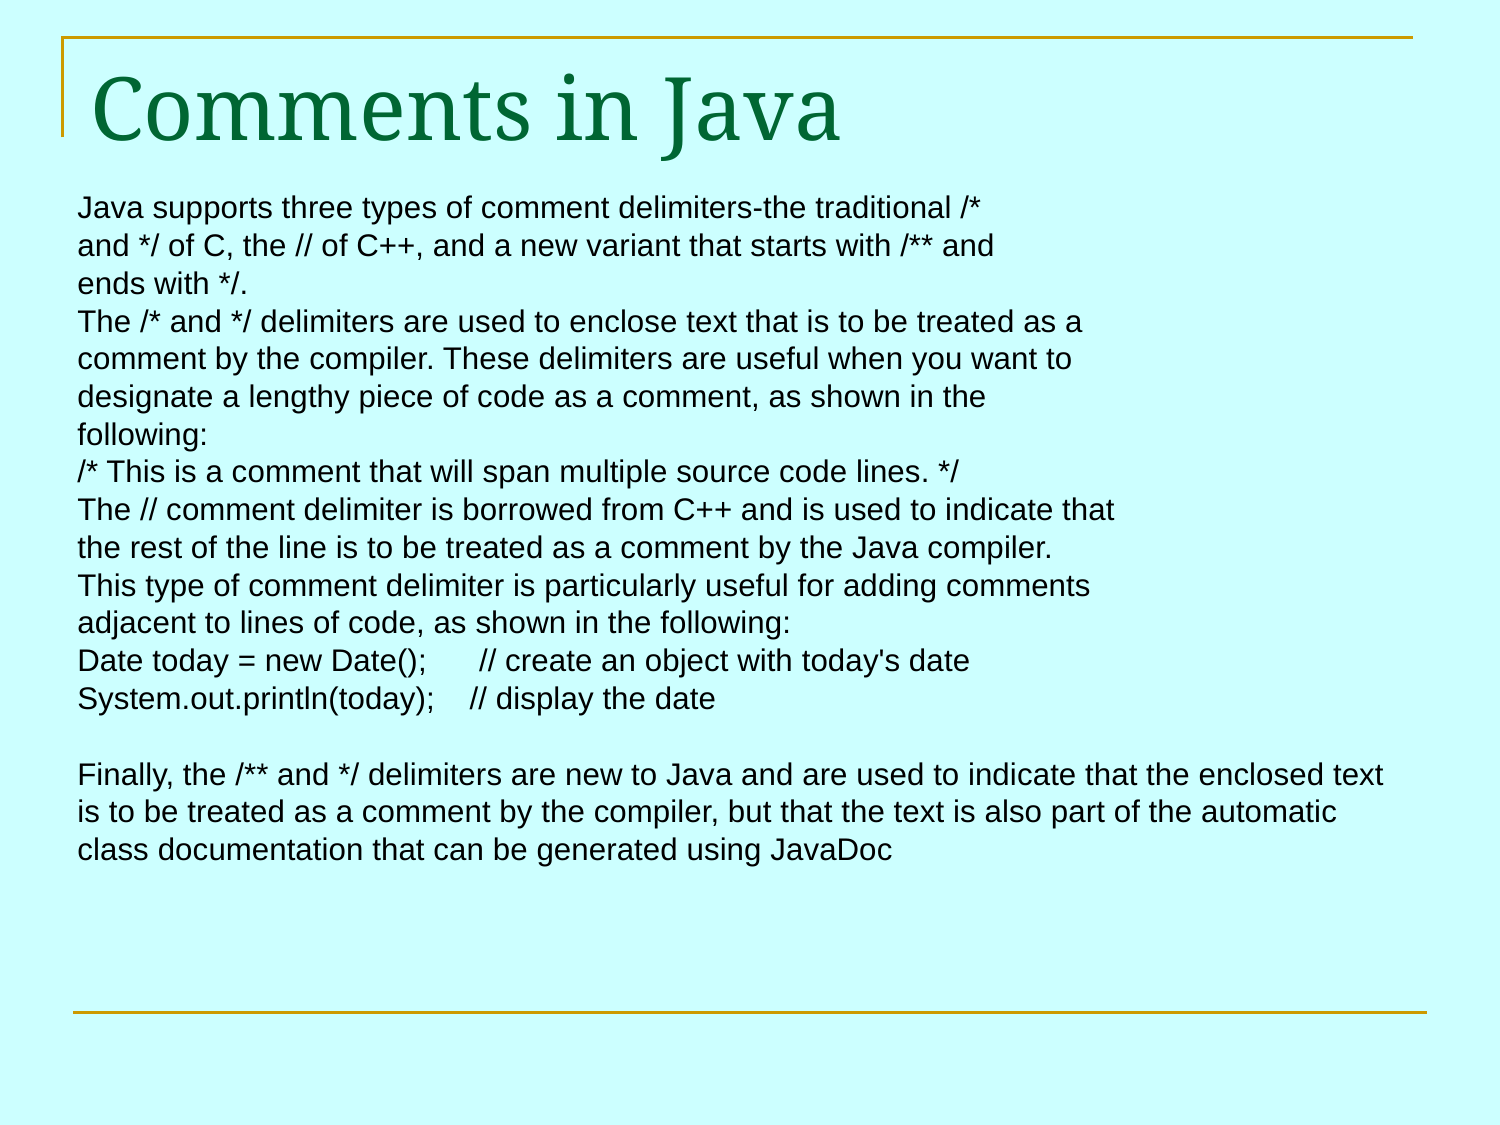

# Comments in Java
Java supports three types of comment delimiters-the traditional /*
and */ of C, the // of C++, and a new variant that starts with /** and
ends with */.
The /* and */ delimiters are used to enclose text that is to be treated as a
comment by the compiler. These delimiters are useful when you want to
designate a lengthy piece of code as a comment, as shown in the
following:
/* This is a comment that will span multiple source code lines. */
The // comment delimiter is borrowed from C++ and is used to indicate that
the rest of the line is to be treated as a comment by the Java compiler.
This type of comment delimiter is particularly useful for adding comments
adjacent to lines of code, as shown in the following:
Date today = new Date();      // create an object with today's date
System.out.println(today);    // display the date
Finally, the /** and */ delimiters are new to Java and are used to indicate that the enclosed text
is to be treated as a comment by the compiler, but that the text is also part of the automatic
class documentation that can be generated using JavaDoc